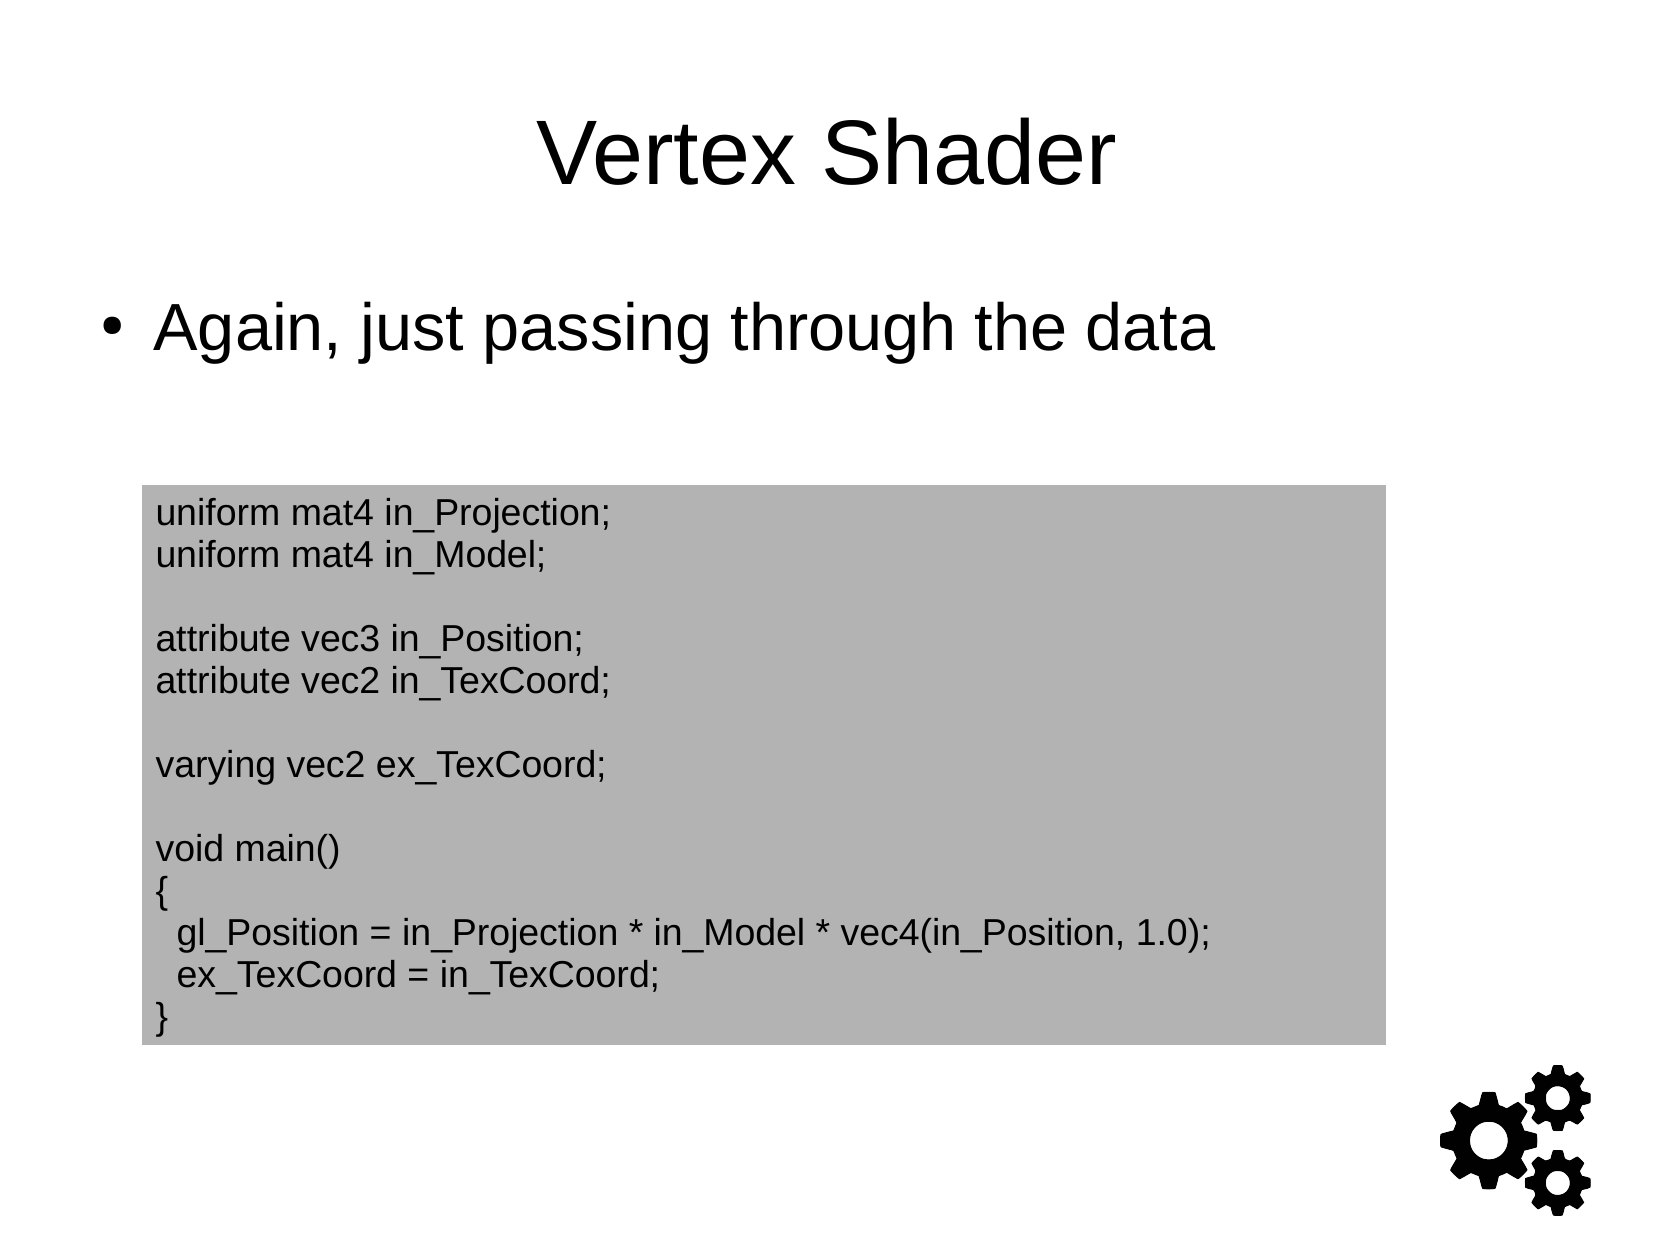

# Vertex Shader
Again, just passing through the data
| uniform mat4 in\_Projection; uniform mat4 in\_Model; attribute vec3 in\_Position; attribute vec2 in\_TexCoord; varying vec2 ex\_TexCoord; void main() { gl\_Position = in\_Projection \* in\_Model \* vec4(in\_Position, 1.0); ex\_TexCoord = in\_TexCoord; } |
| --- |